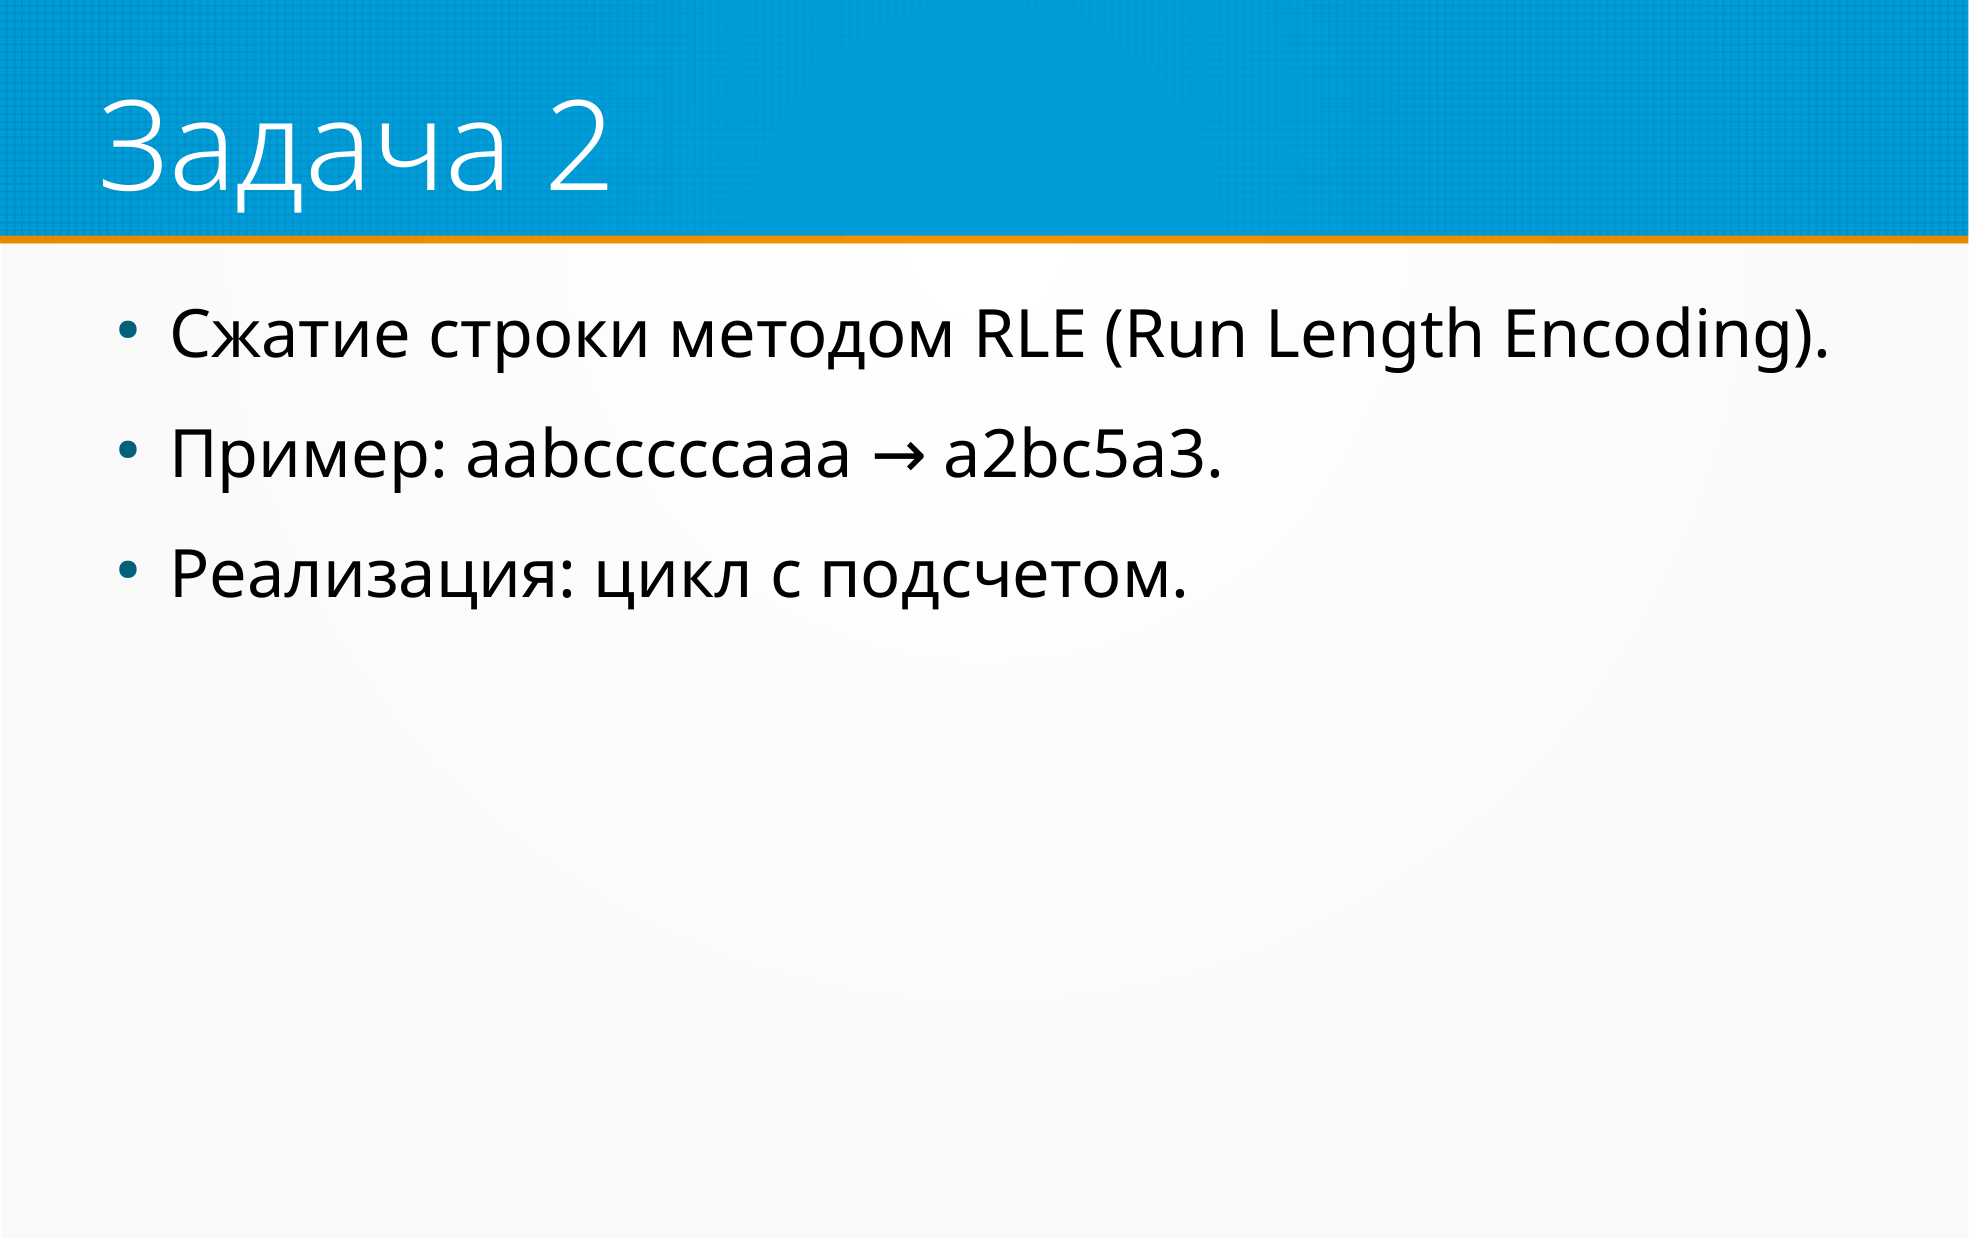

# Задача 2
Сжатие строки методом RLE (Run Length Encoding).
Пример: aabcccccaaa → a2bc5a3.
Реализация: цикл с подсчетом.